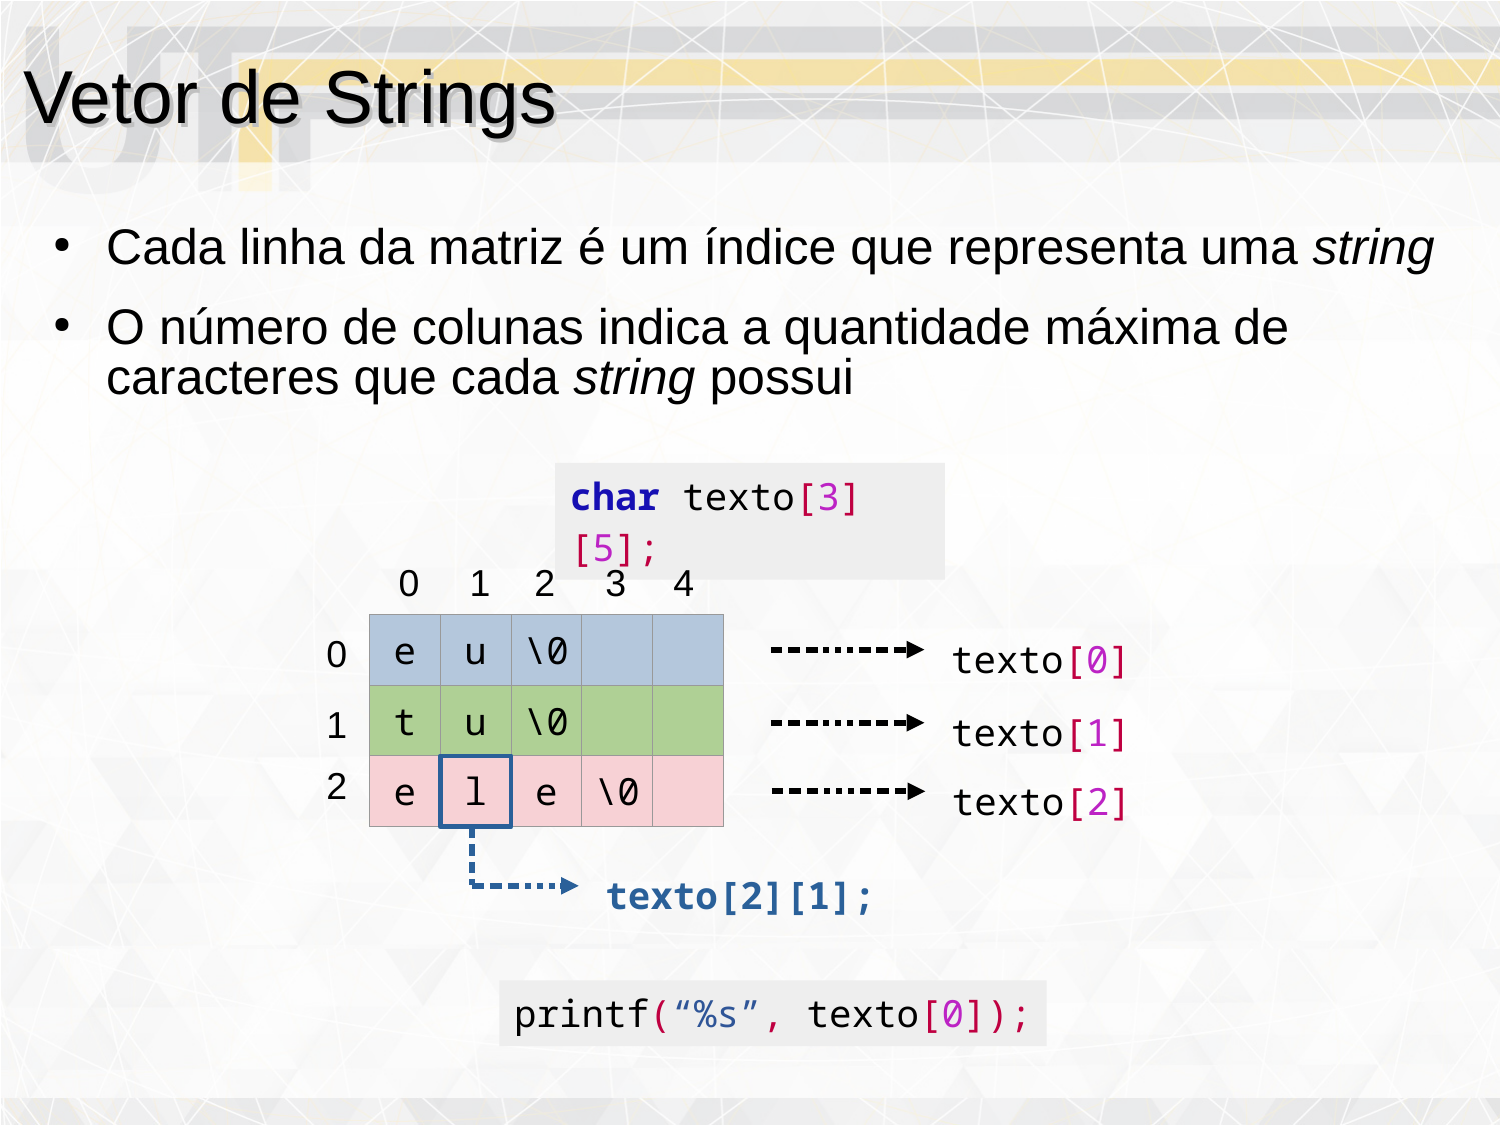

# Vetor de Strings
Cada linha da matriz é um índice que representa uma string
O número de colunas indica a quantidade máxima de caracteres que cada string possui
char texto[3][5];
0
1
2
3
4
e
u
\0
0
texto[0]
t
u
\0
1
texto[1]
e
l
e
\0
2
texto[2]
texto[2][1];
printf(“%s”, texto[0]);